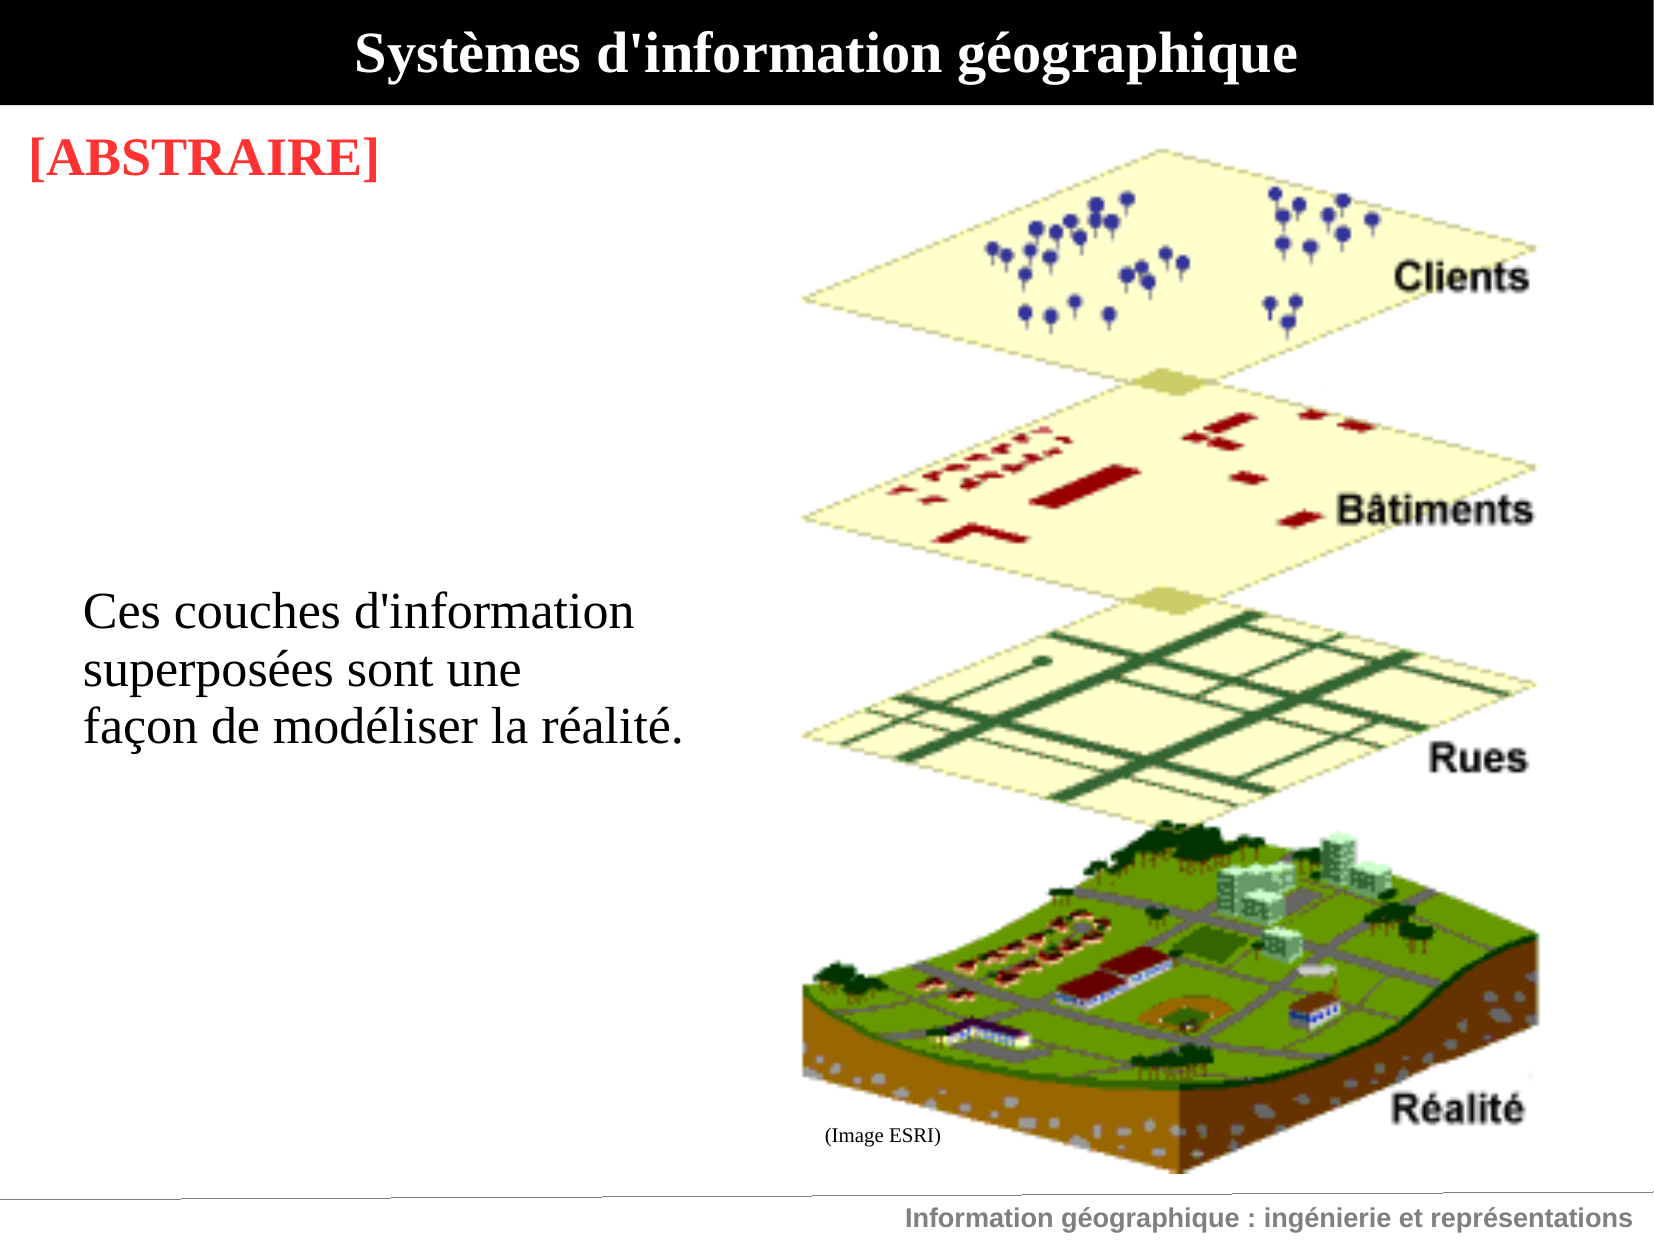

# Systèmes d'information géographique
[ABSTRAIRE]
Ces couches d'information
superposées sont une
façon de modéliser la réalité.
(Image ESRI)